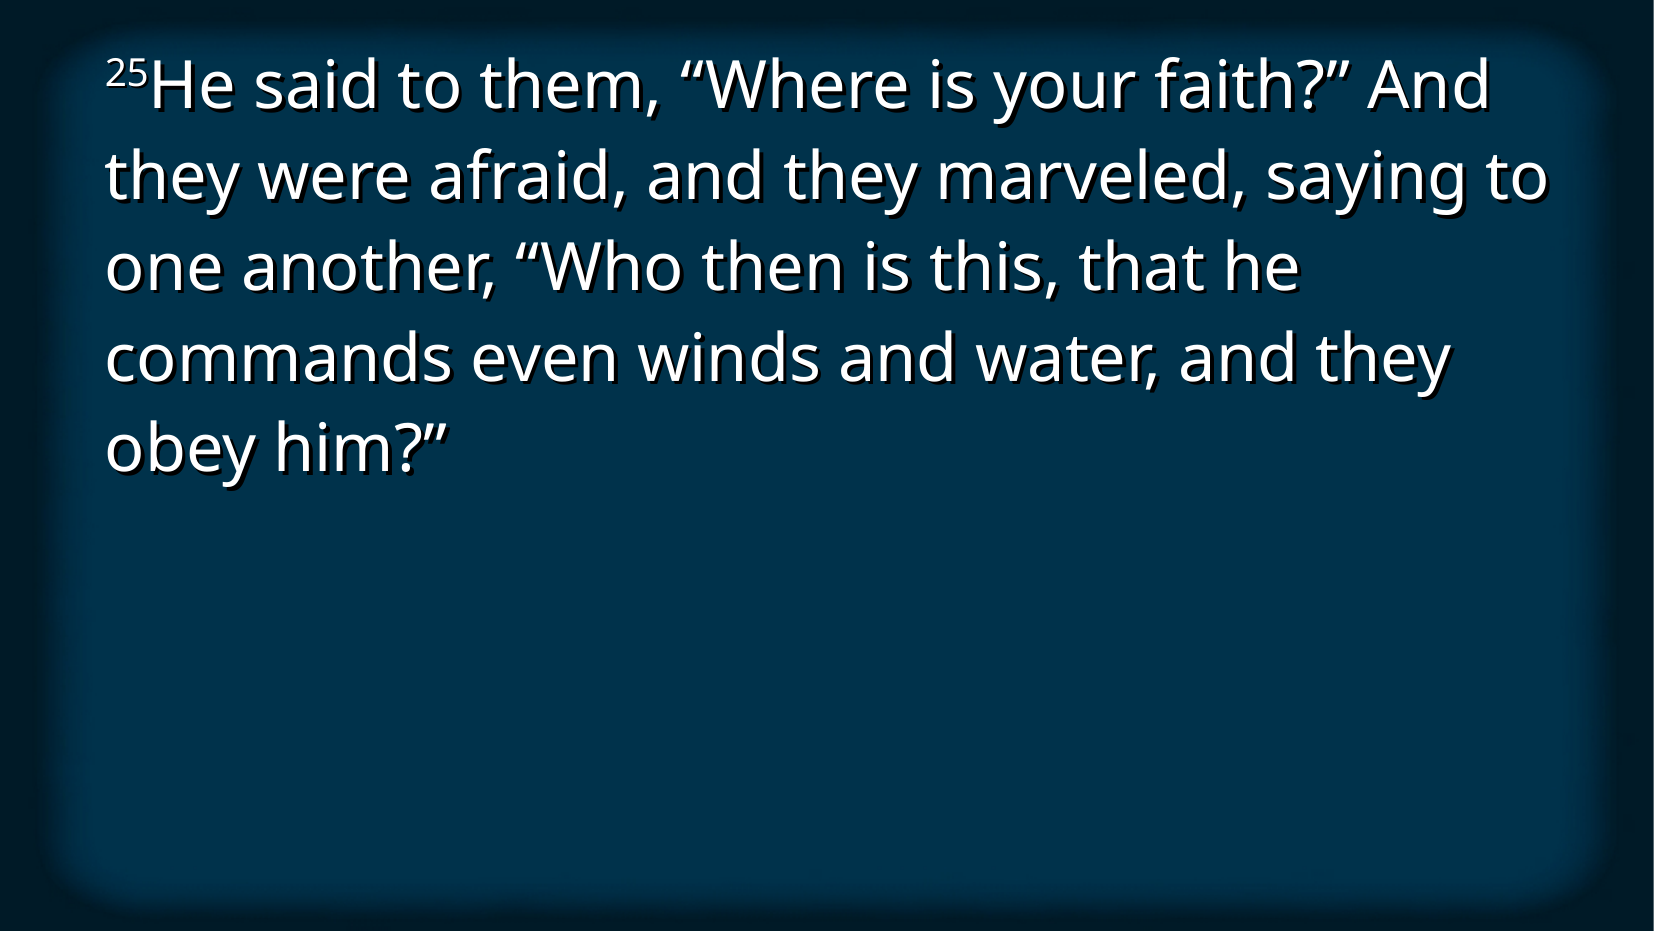

25He said to them, “Where is your faith?” And they were afraid, and they marveled, saying to one another, “Who then is this, that he commands even winds and water, and they obey him?”